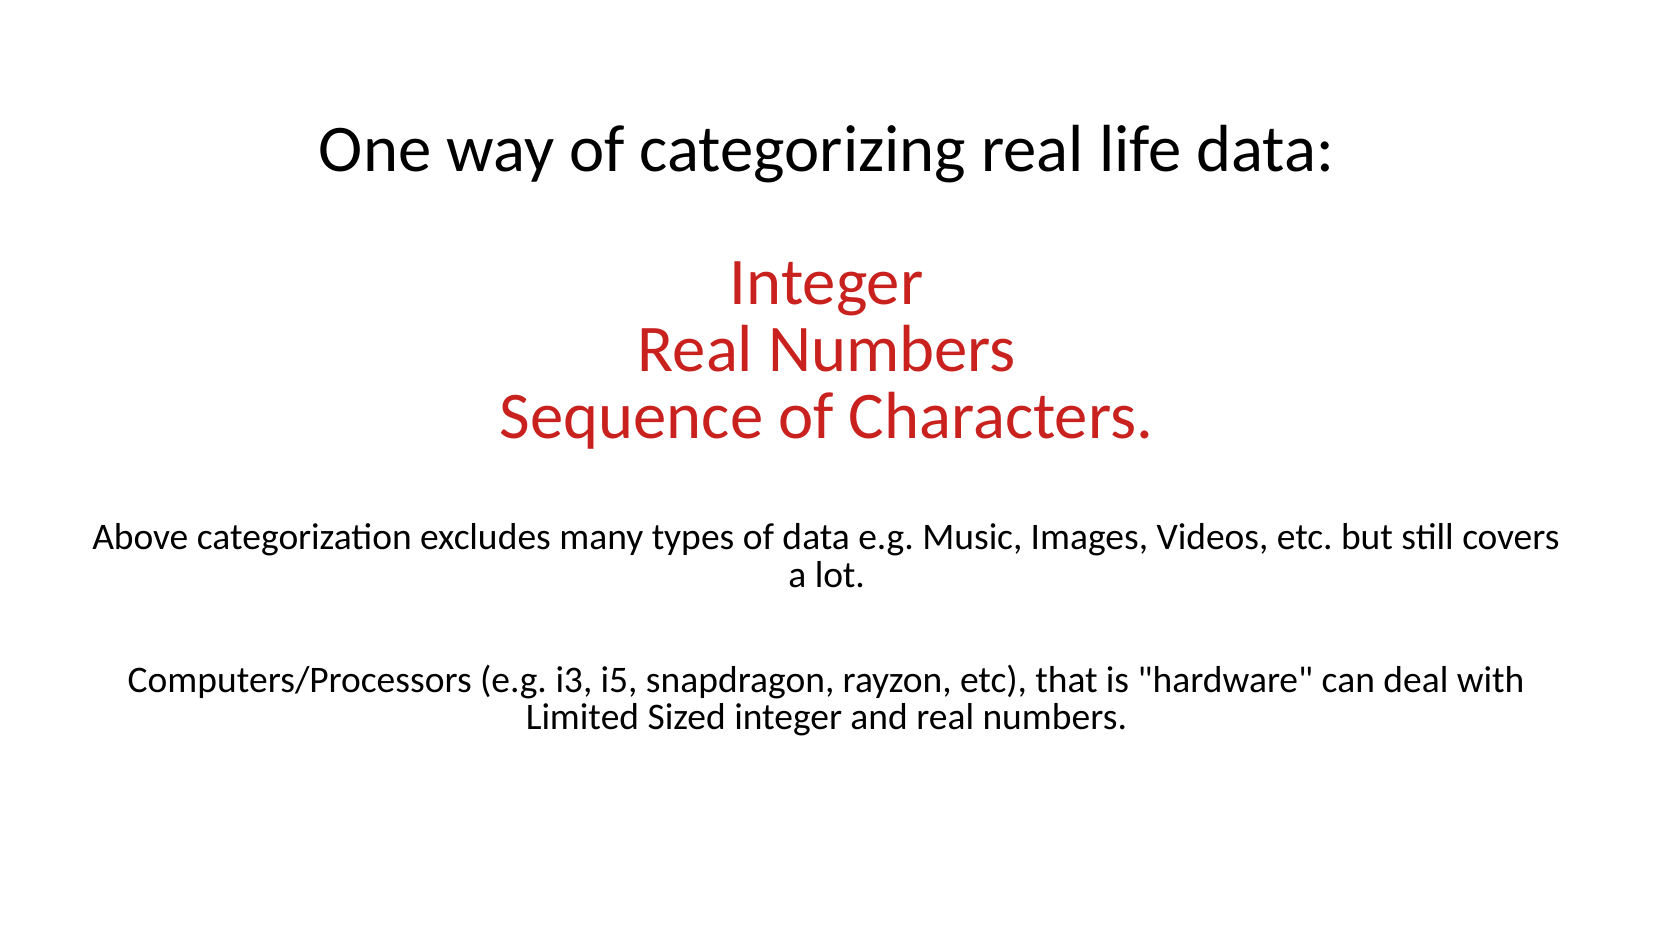

# One way of categorizing real life data:
Integer
Real Numbers
Sequence of Characters.
Above categorization excludes many types of data e.g. Music, Images, Videos, etc. but still covers a lot.
Computers/Processors (e.g. i3, i5, snapdragon, rayzon, etc), that is "hardware" can deal with Limited Sized integer and real numbers.